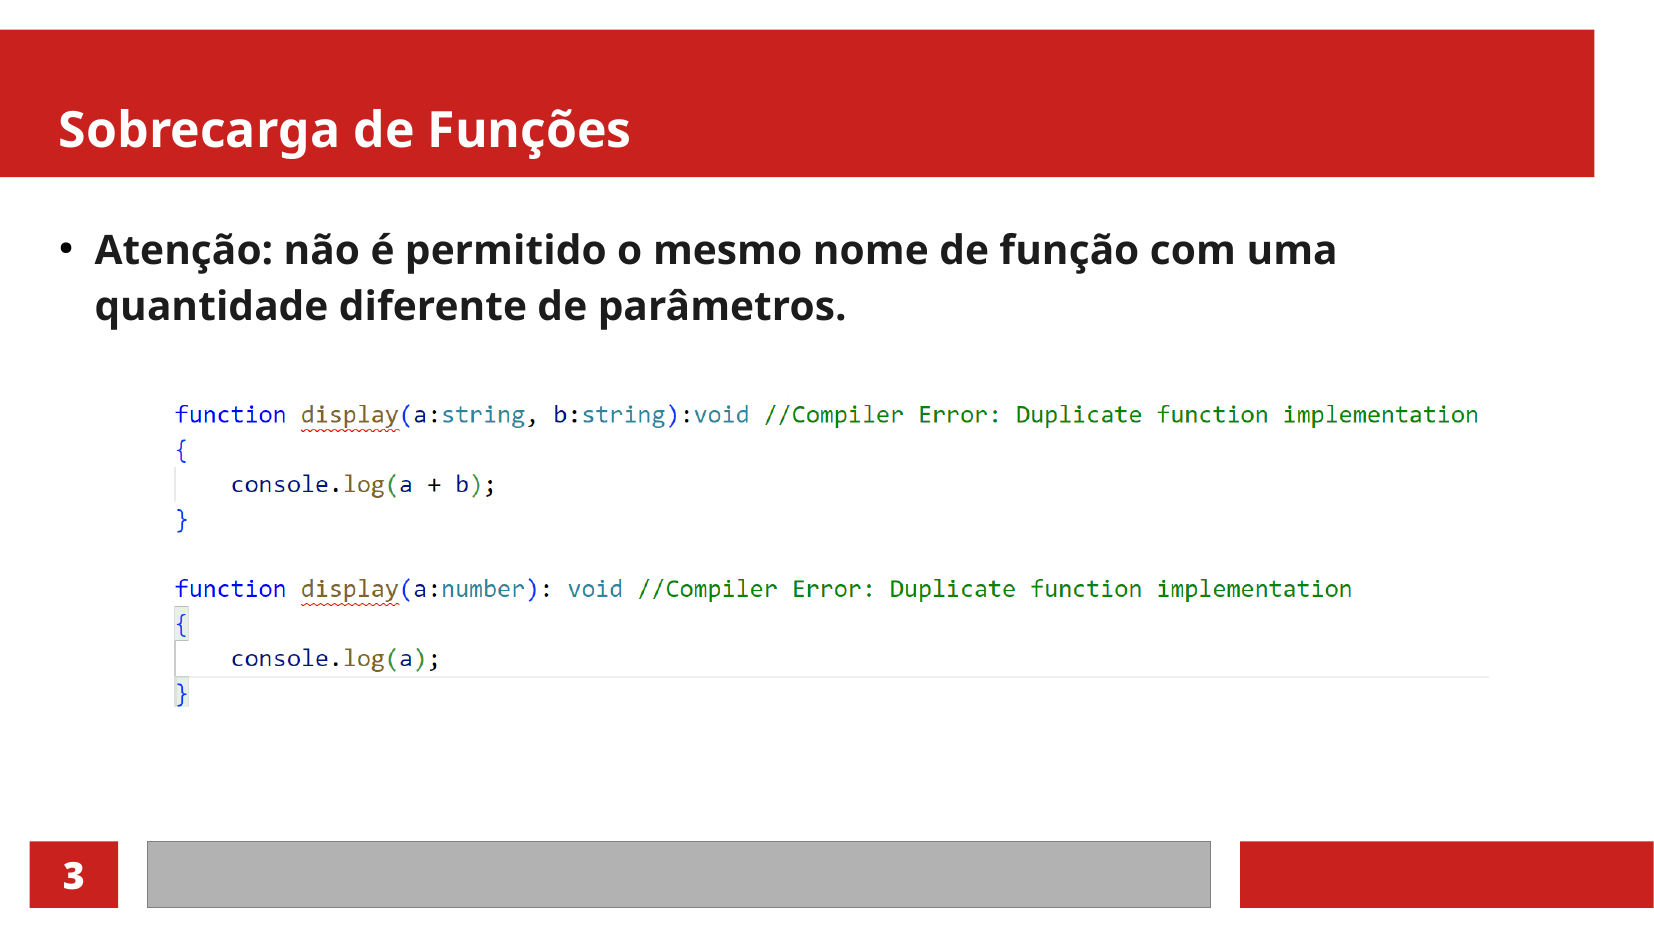

# Sobrecarga de Funções
Atenção: não é permitido o mesmo nome de função com uma quantidade diferente de parâmetros.
3